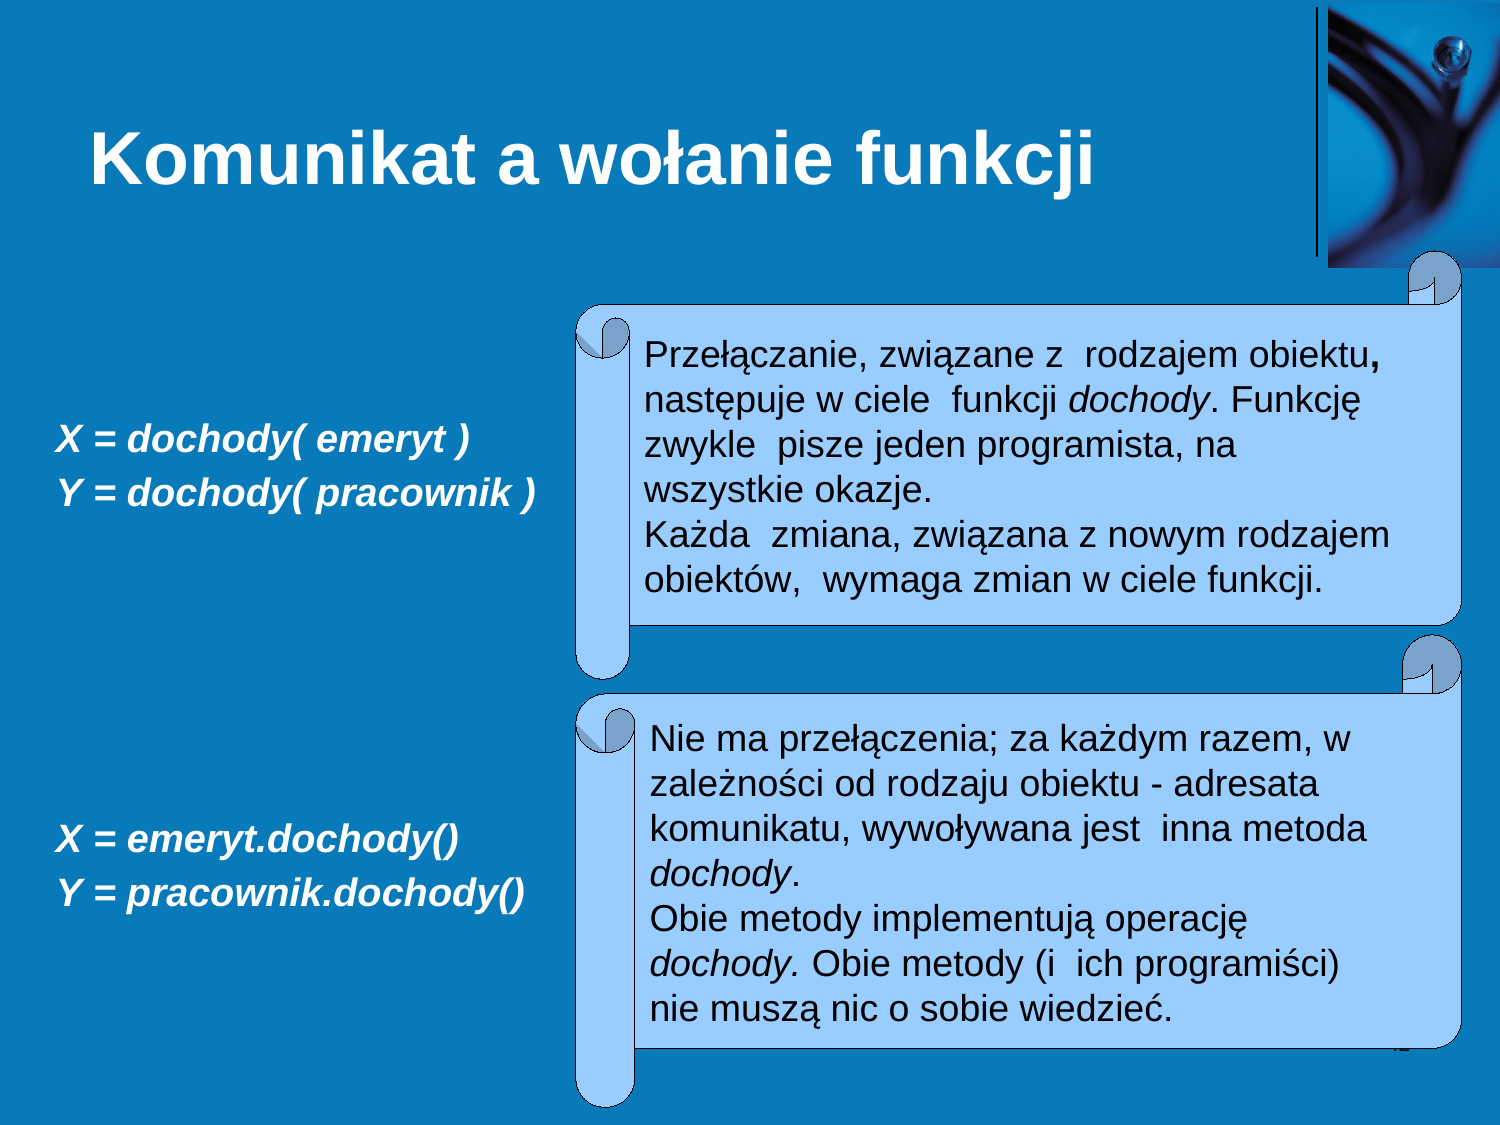

# Komunikat a wołanie funkcji
Przełączanie, związane z rodzajem obiektu, następuje w ciele funkcji dochody. Funkcję zwykle pisze jeden programista, na wszystkie okazje.
Każda zmiana, związana z nowym rodzajem obiektów, wymaga zmian w ciele funkcji.
X = dochody( emeryt )
Y = dochody( pracownik )
X = emeryt.dochody()
Y = pracownik.dochody()
Nie ma przełączenia; za każdym razem, w zależności od rodzaju obiektu - adresata komunikatu, wywoływana jest inna metoda dochody.
Obie metody implementują operację dochody. Obie metody (i ich programiści) nie muszą nic o sobie wiedzieć.
42